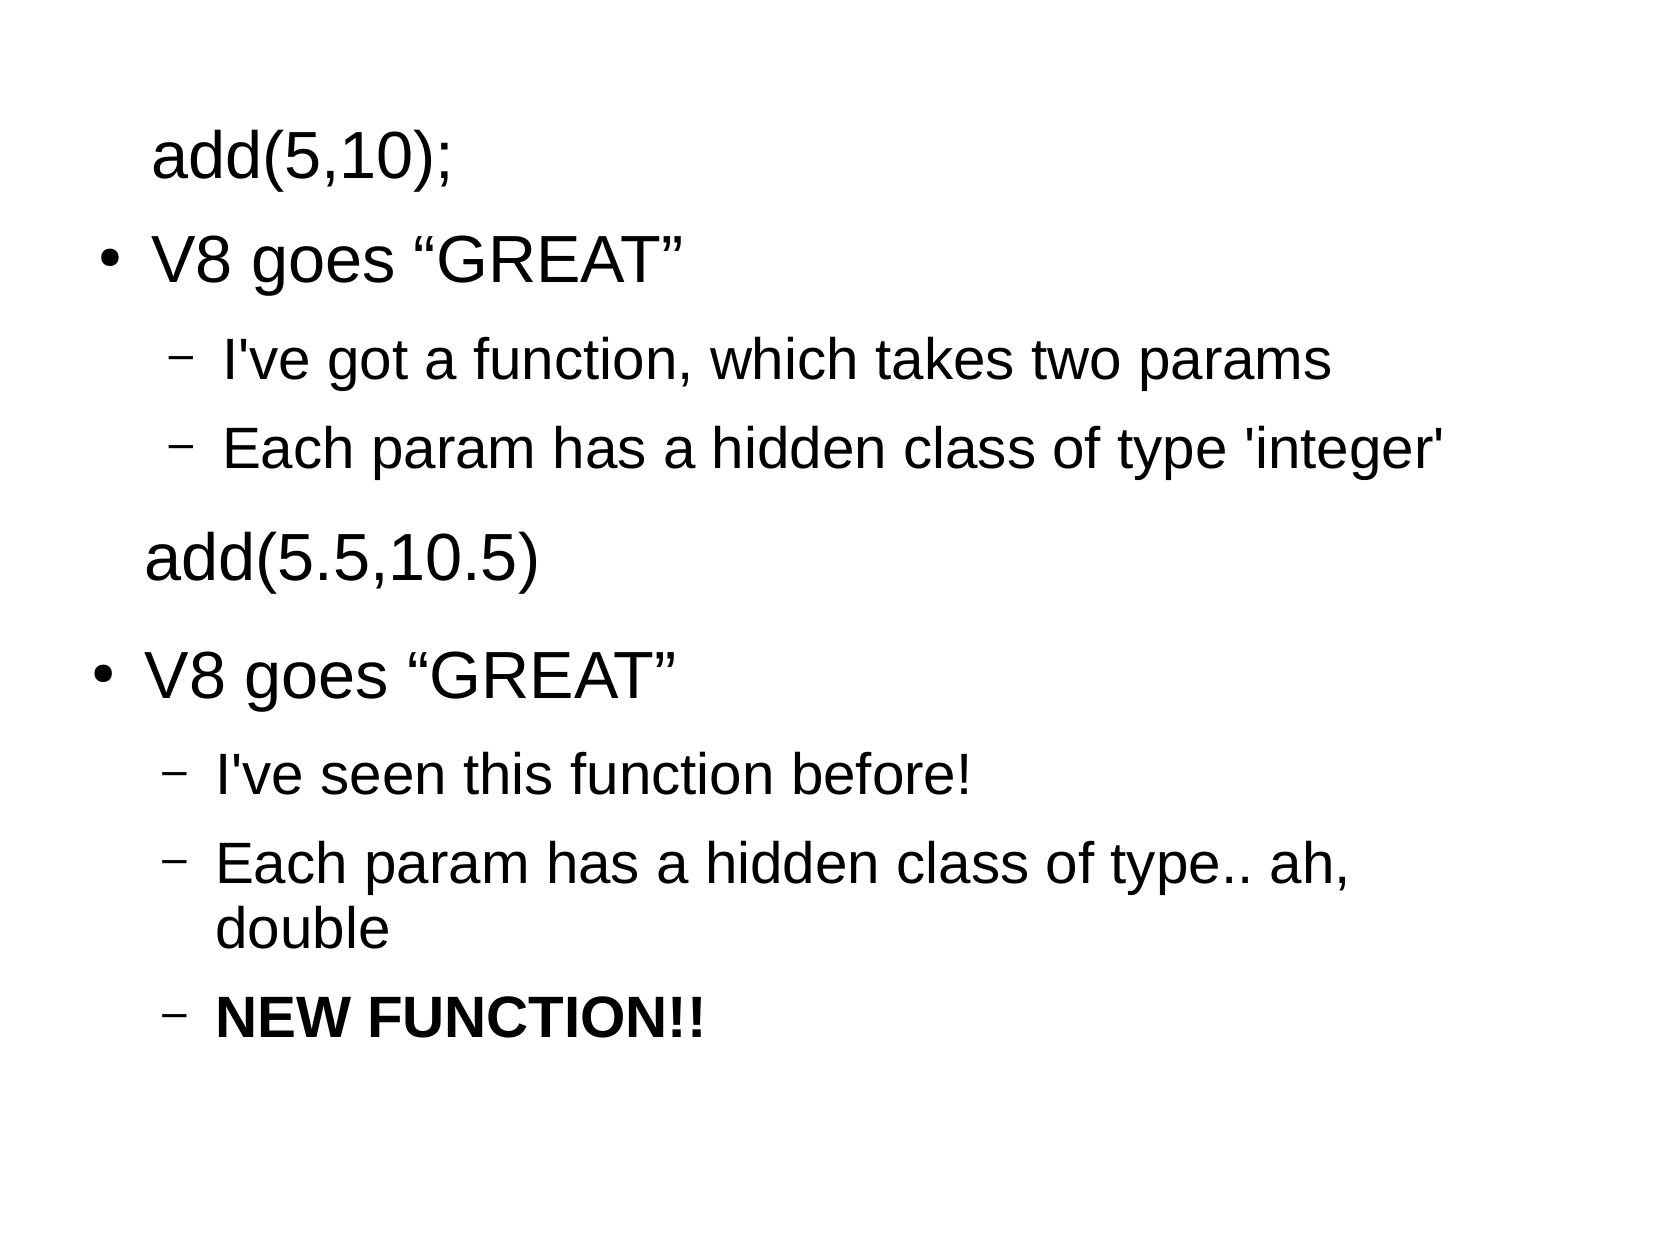

# add(5,10);
V8 goes “GREAT”
I've got a function, which takes two params
Each param has a hidden class of type 'integer'
add(5.5,10.5)
V8 goes “GREAT”
I've seen this function before!
Each param has a hidden class of type.. ah, double
NEW FUNCTION!!